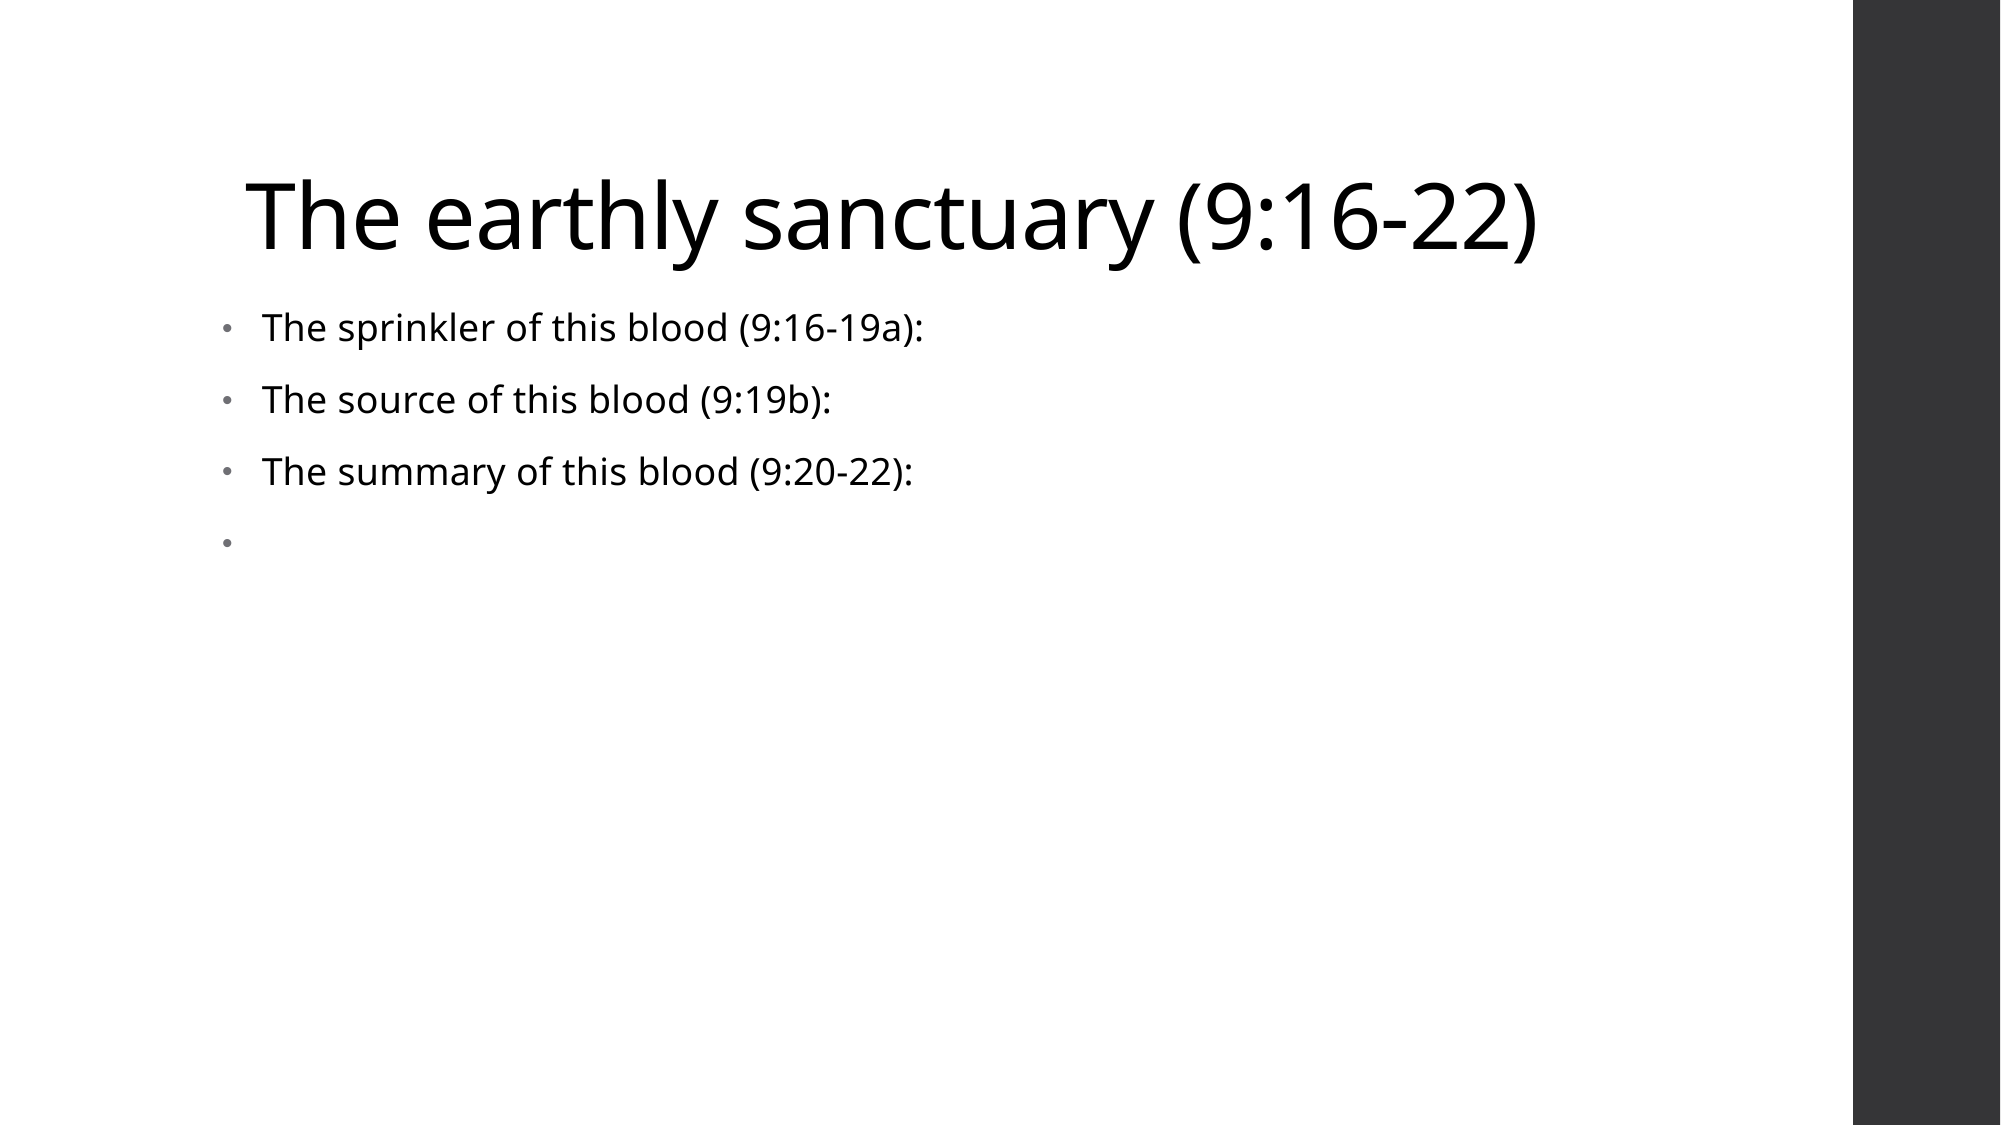

# The earthly sanctuary (9:16-22)
 The sprinkler of this blood (9:16-19a):
 The source of this blood (9:19b):
 The summary of this blood (9:20-22):